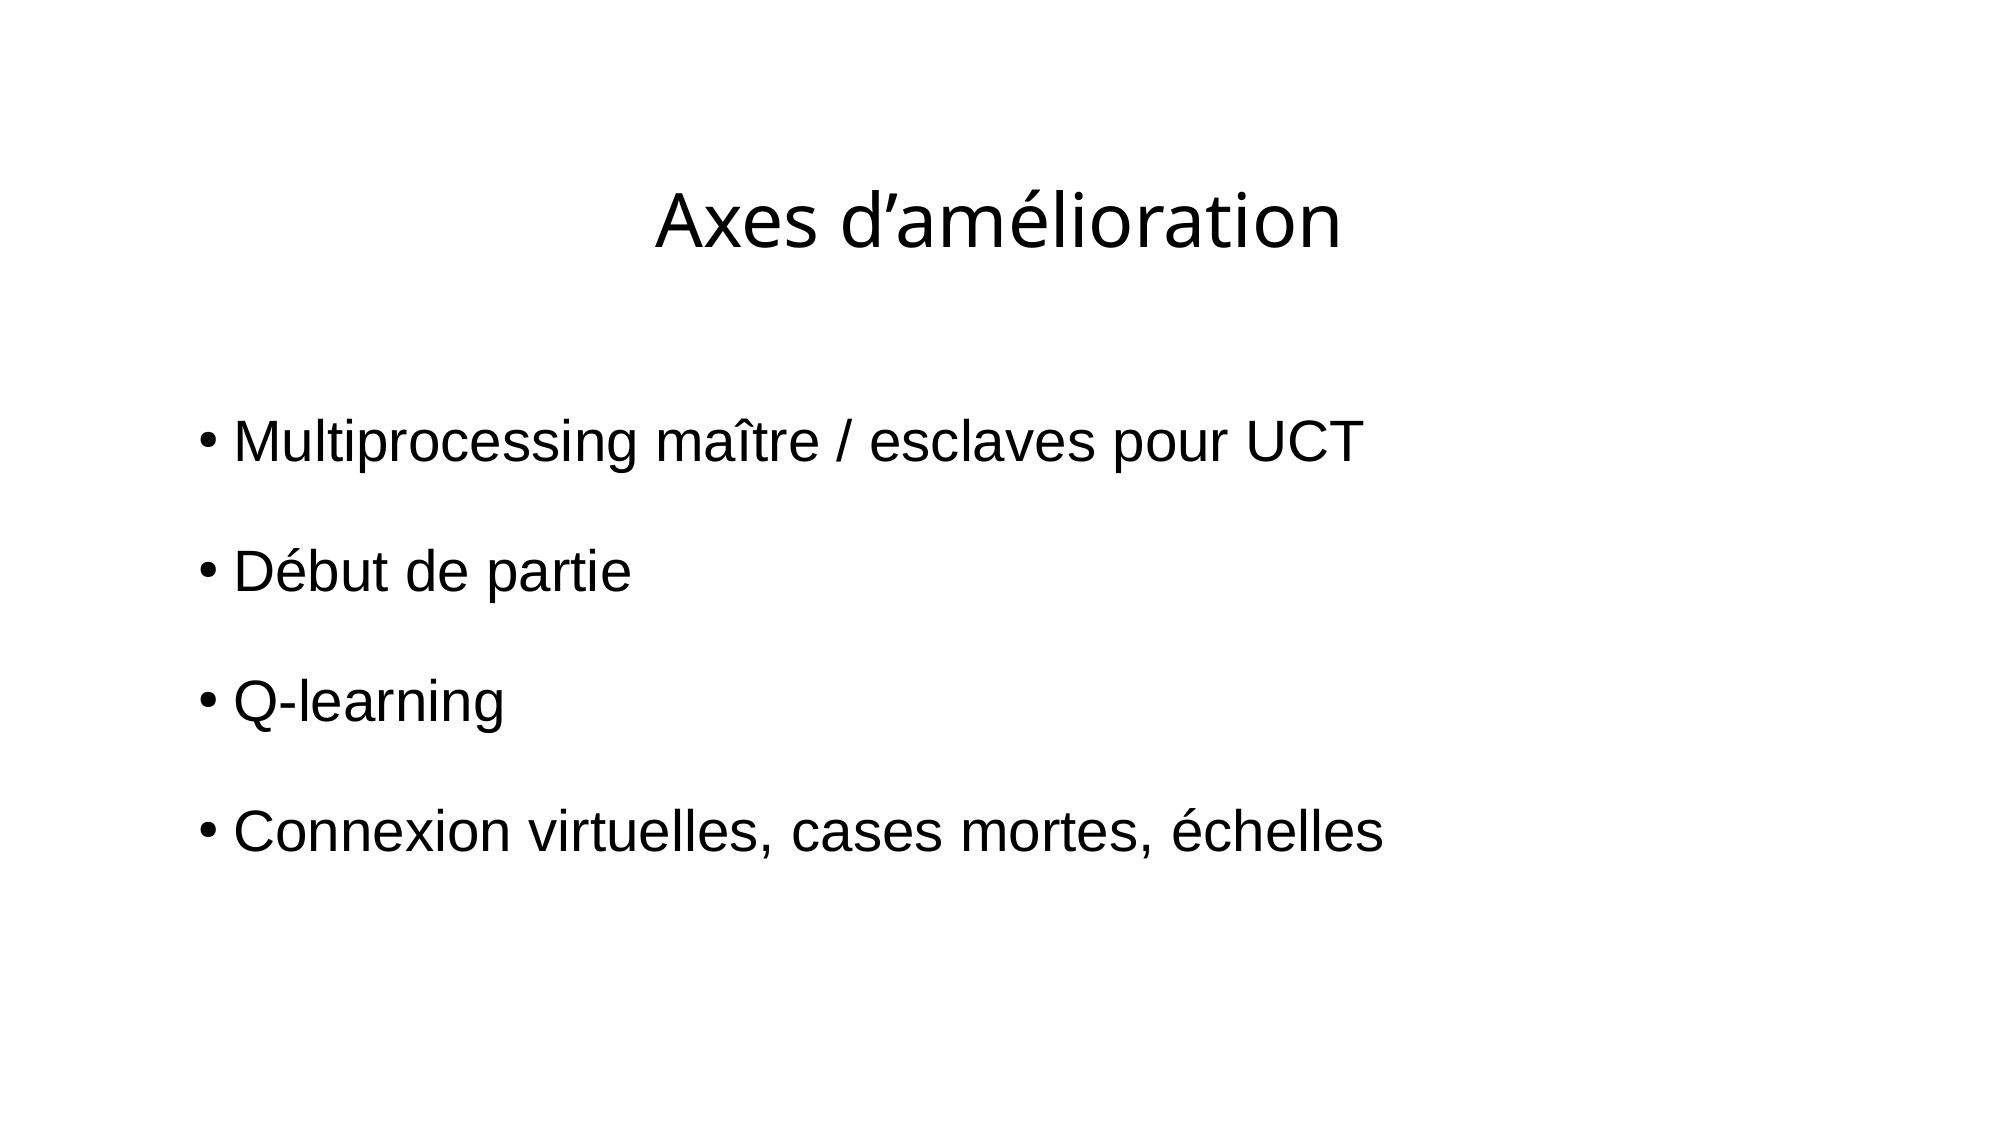

# Axes d’amélioration
Multiprocessing maître / esclaves pour UCT
Début de partie
Q-learning
Connexion virtuelles, cases mortes, échelles